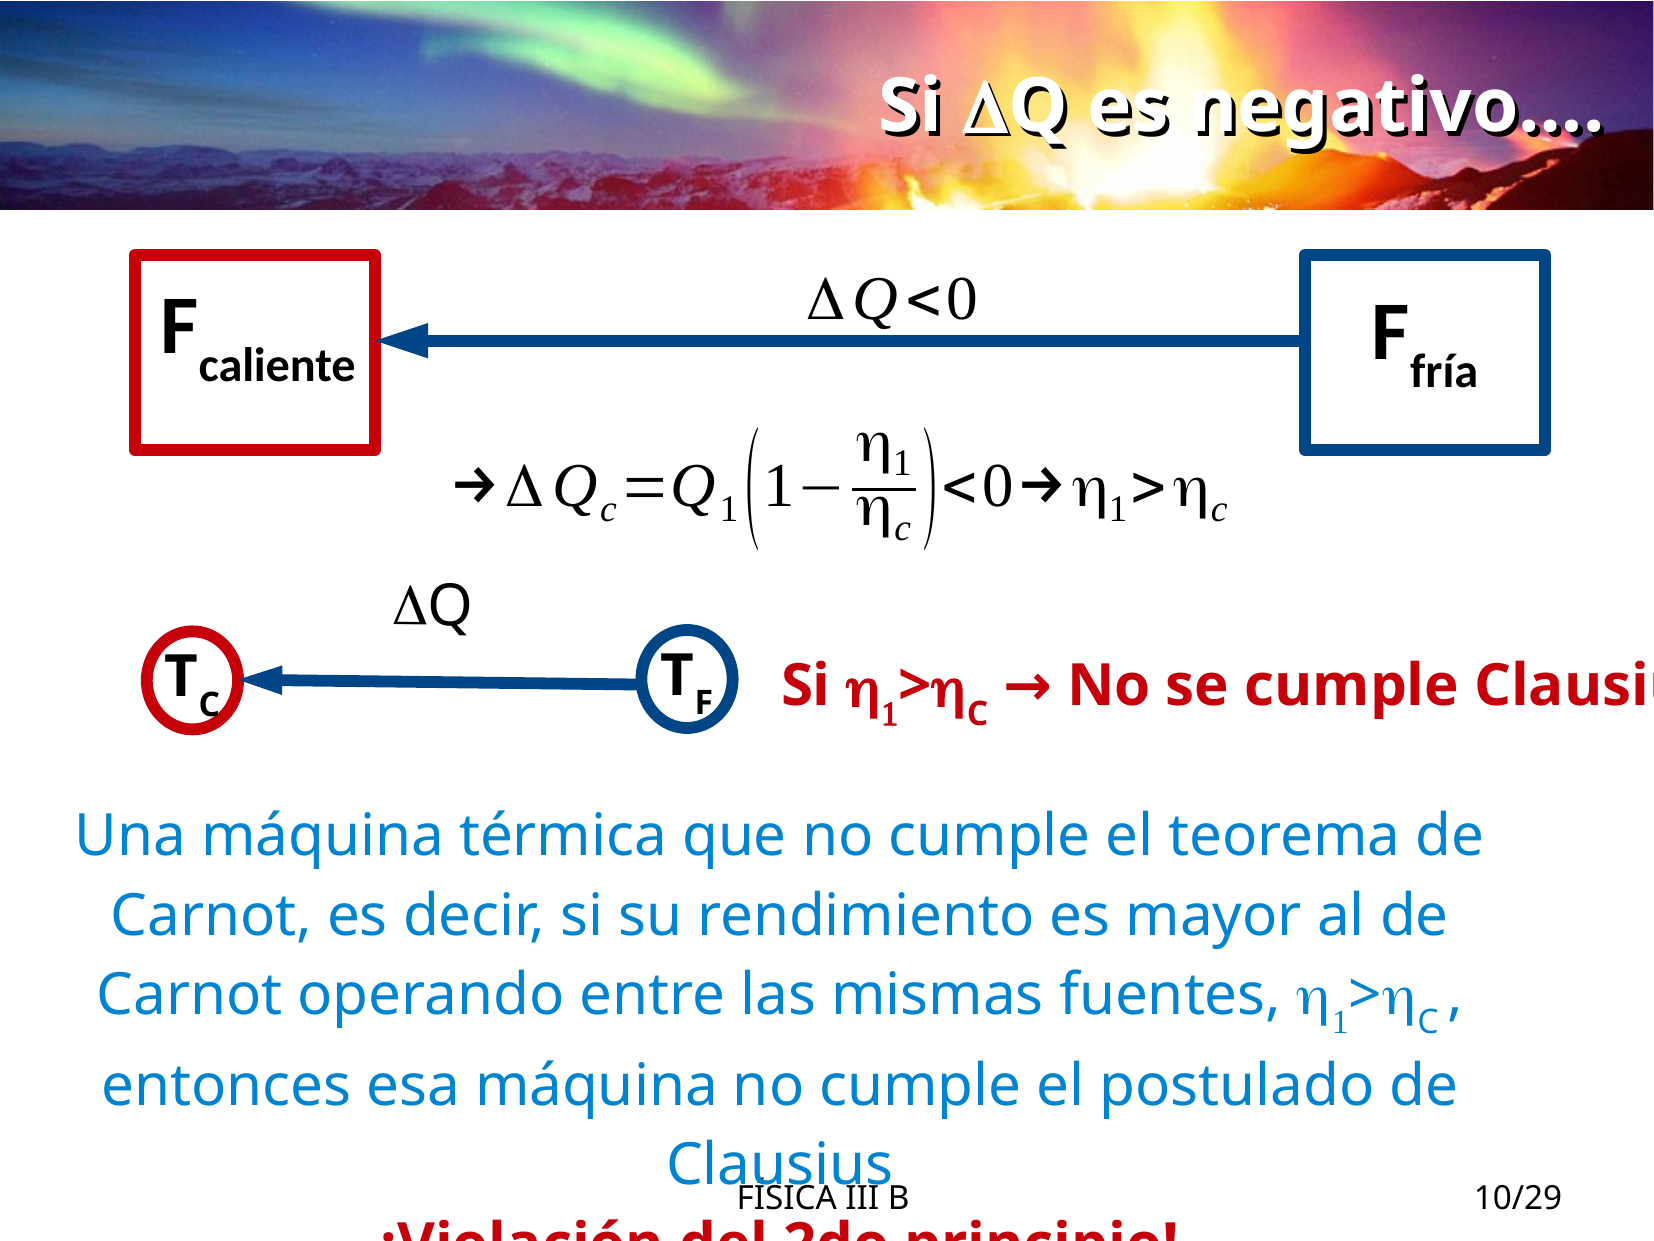

# Si DQ es negativo….
Fcaliente
Ffría
TF
TC
DQ
Si h1>hC → No se cumple Clausius
Una máquina térmica que no cumple el teorema de Carnot, es decir, si su rendimiento es mayor al de Carnot operando entre las mismas fuentes, h1>hC , entonces esa máquina no cumple el postulado de Clausius
¡Violación del 2do principio!
FÍSICA III B
10